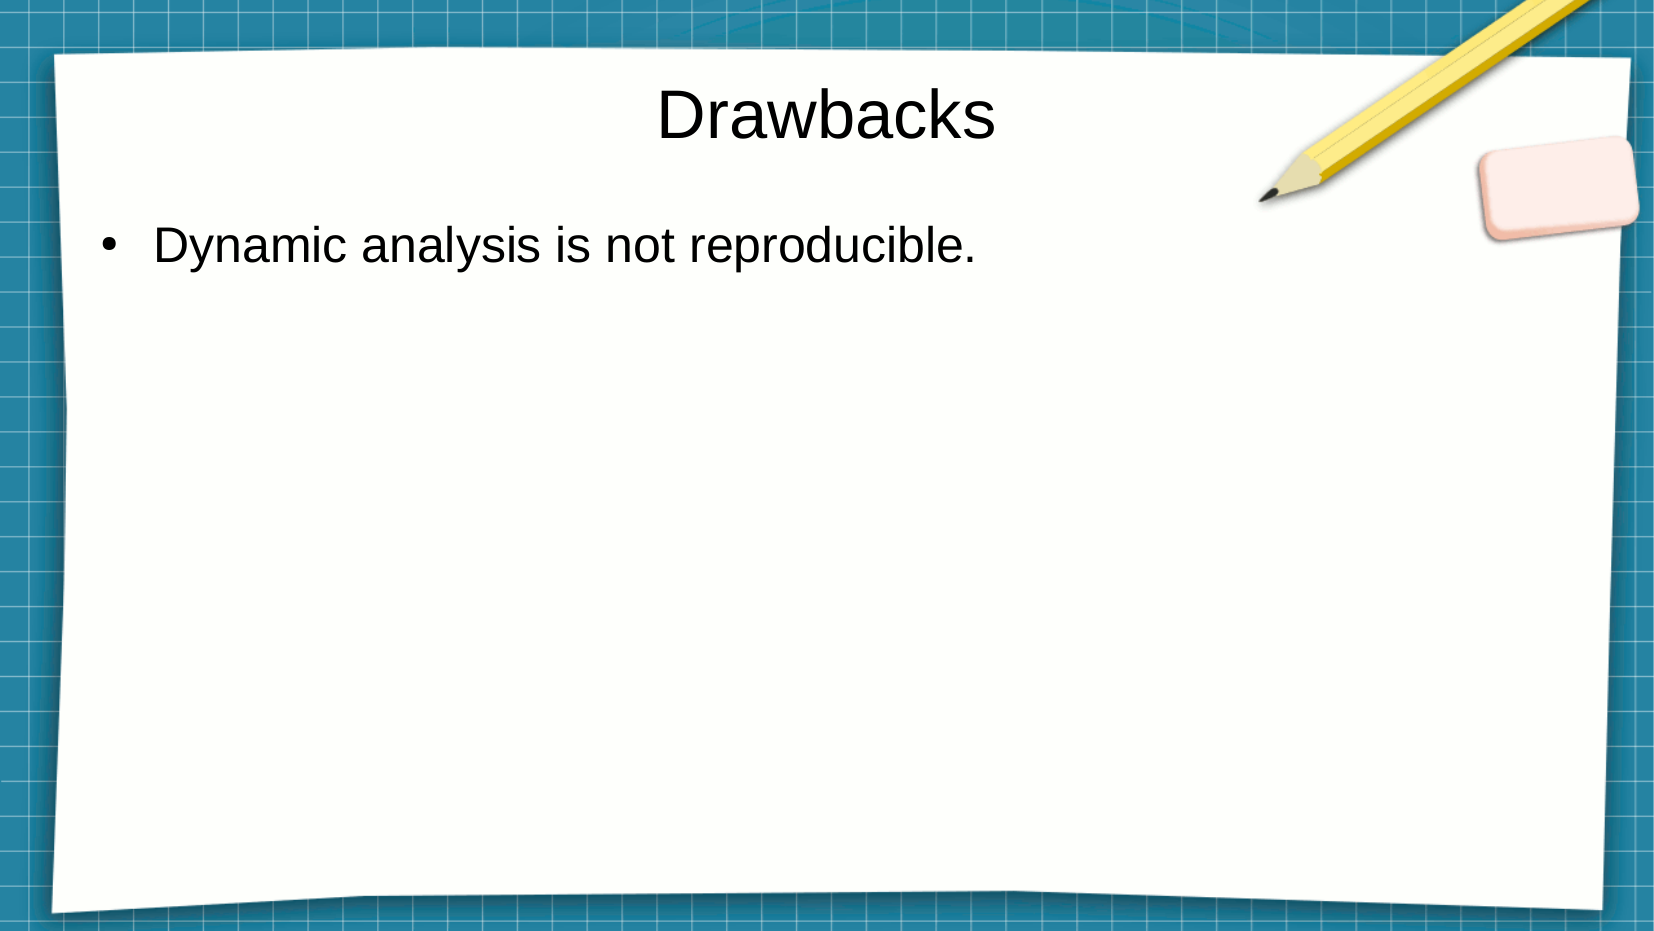

# Drawbacks
Dynamic analysis is not reproducible.